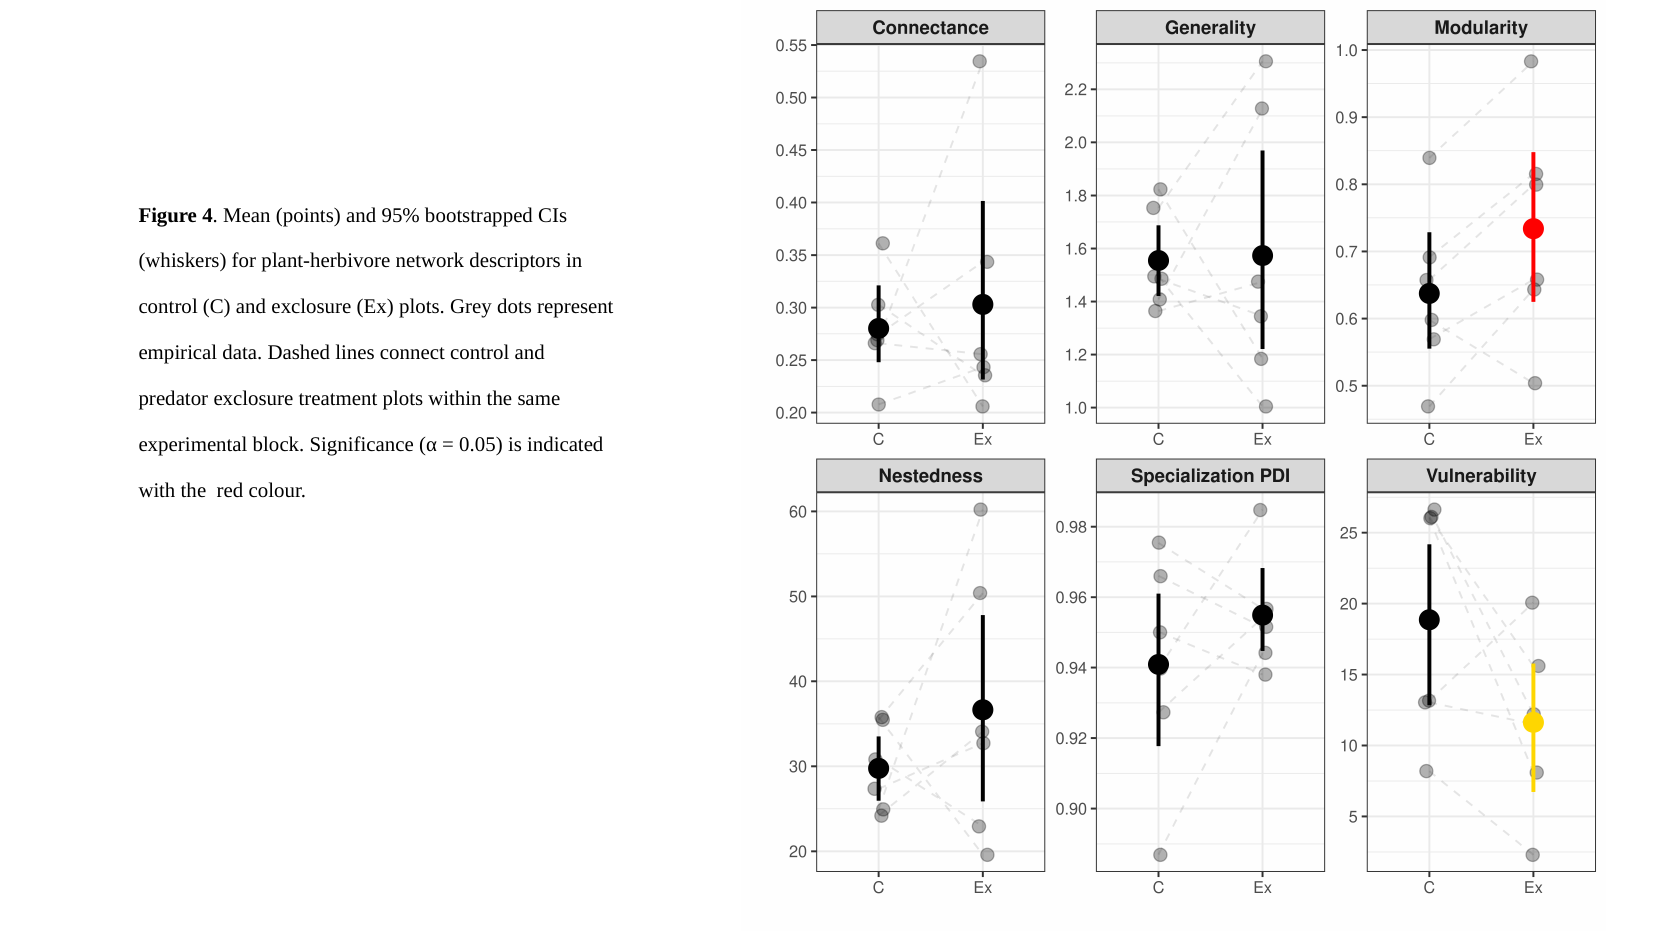

#
Figure 4. Mean (points) and 95% bootstrapped CIs (whiskers) for plant-herbivore network descriptors in control (C) and exclosure (Ex) plots. Grey dots represent empirical data. Dashed lines connect control and predator exclosure treatment plots within the same experimental block. Significance (α = 0.05) is indicated with the red colour.